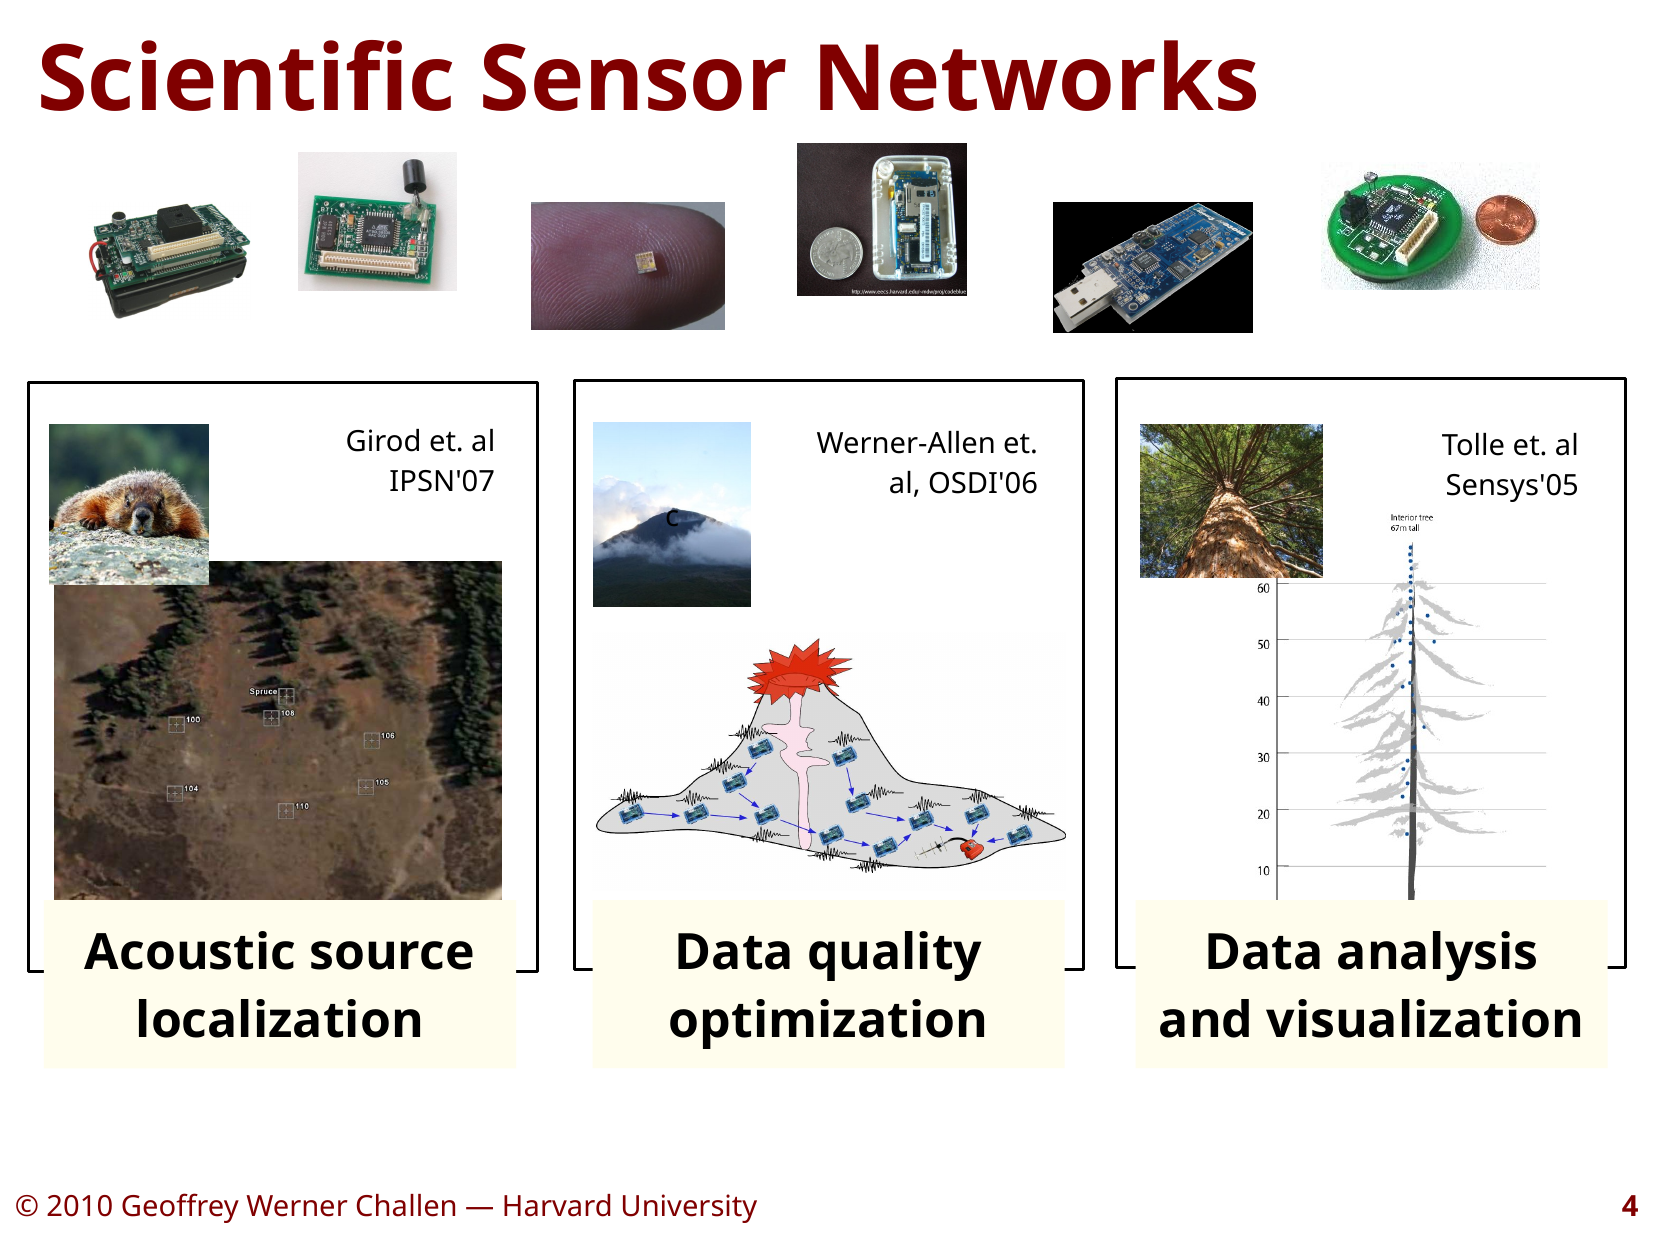

# Scientific Sensor Networks
Tolle et. al
Sensys'05
Werner-Allen et. al, OSDI'06
c
Girod et. al
IPSN'07
Data quality
optimization
Data analysis
and visualization
Acoustic source
localization
4